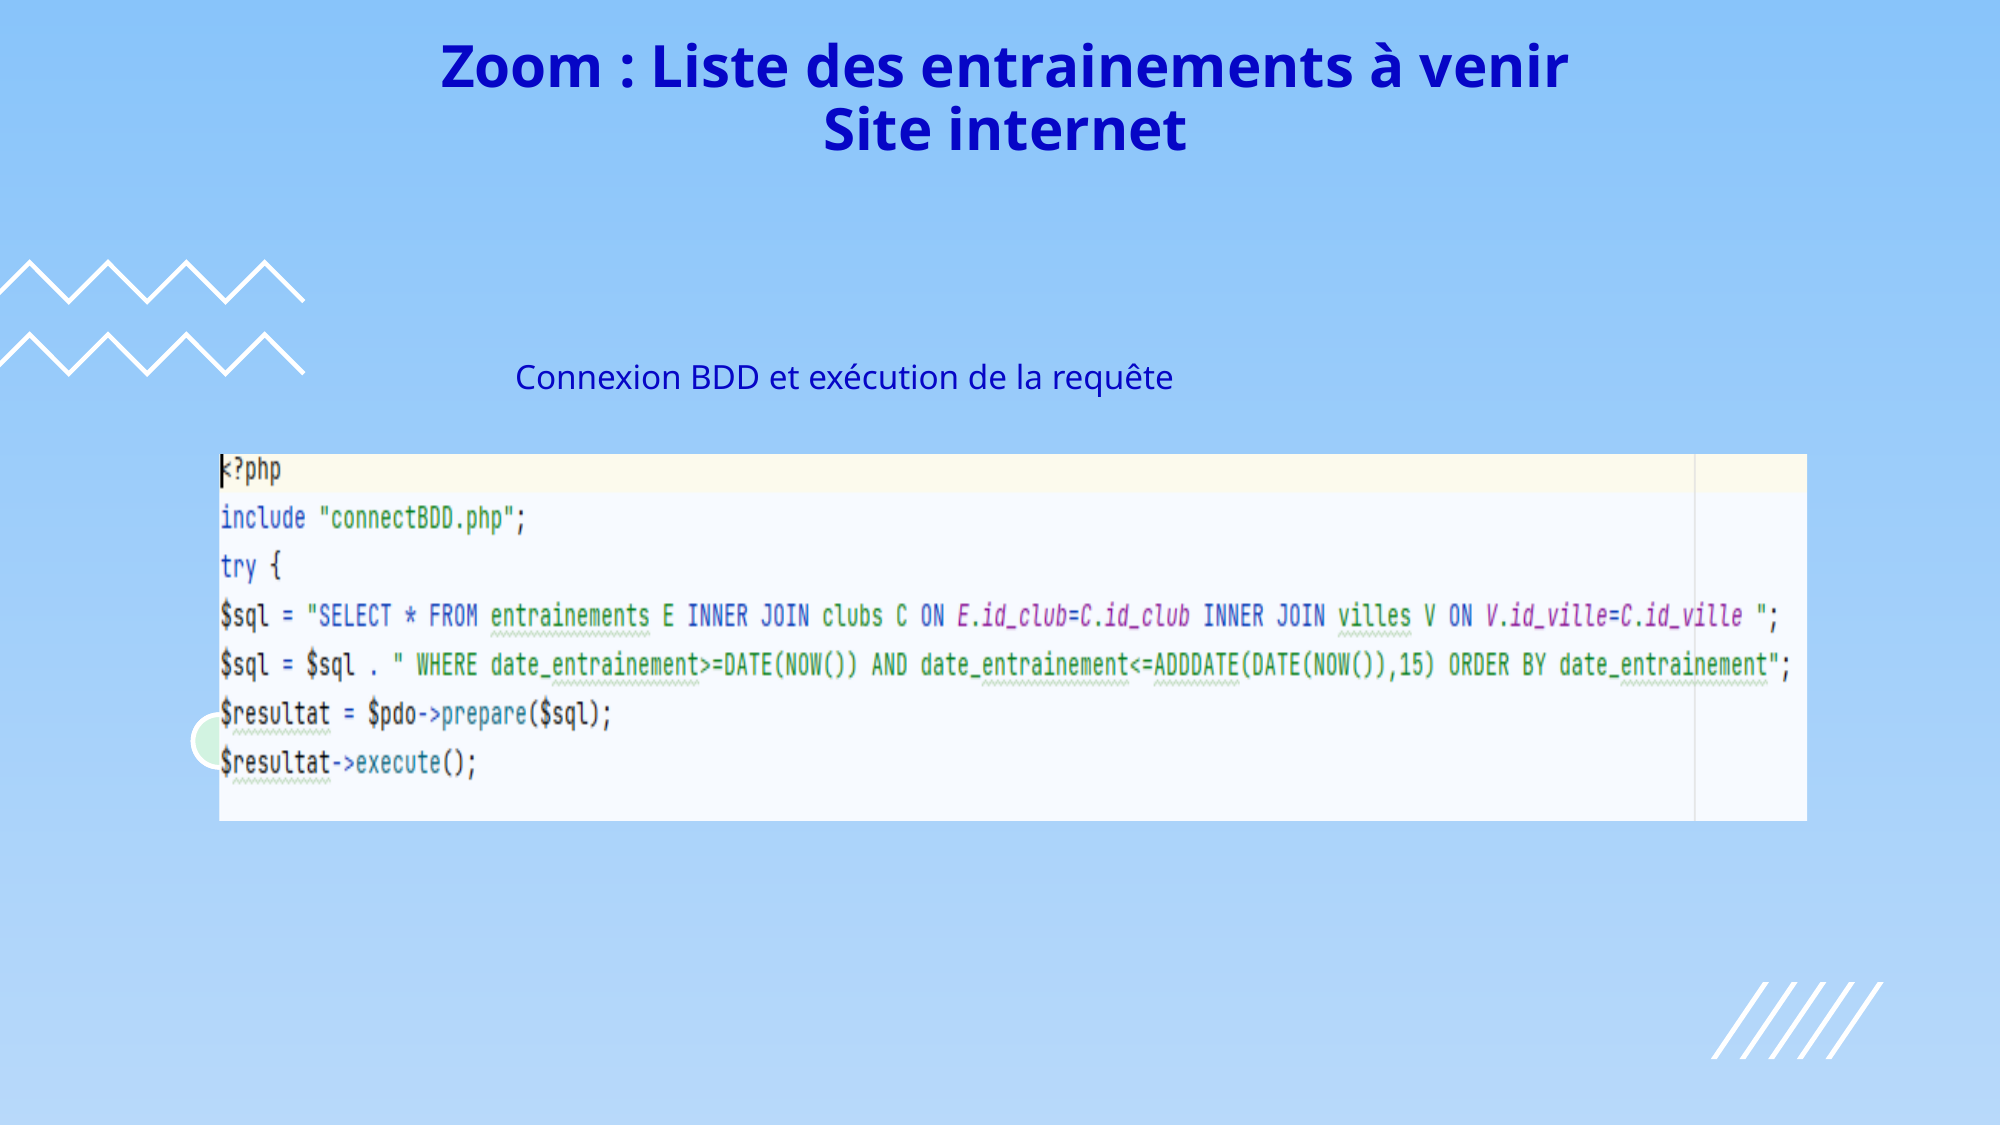

Zoom : Liste des entrainements à venir
Site internet
Connexion BDD et exécution de la requête